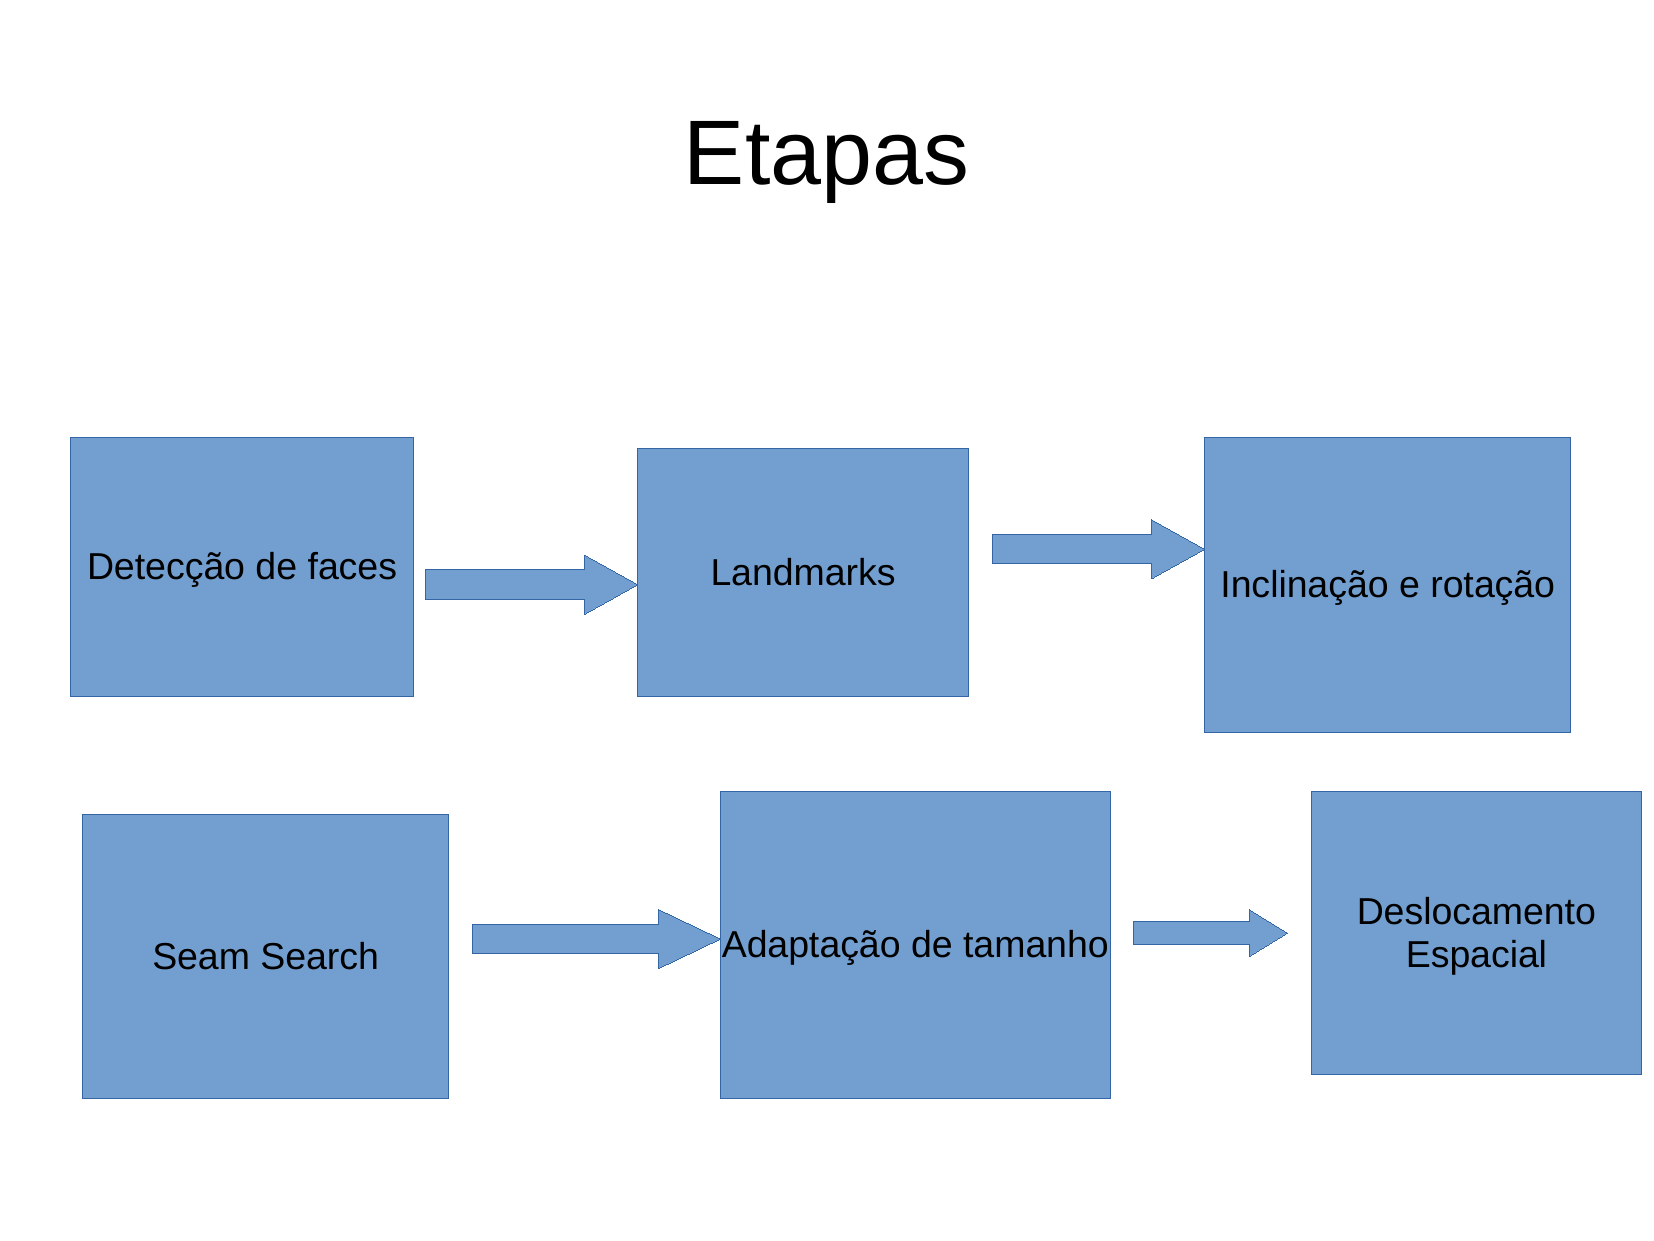

# Etapas
Detecção de faces
Inclinação e rotação
Landmarks
Adaptação de tamanho
Deslocamento
Espacial
Seam Search